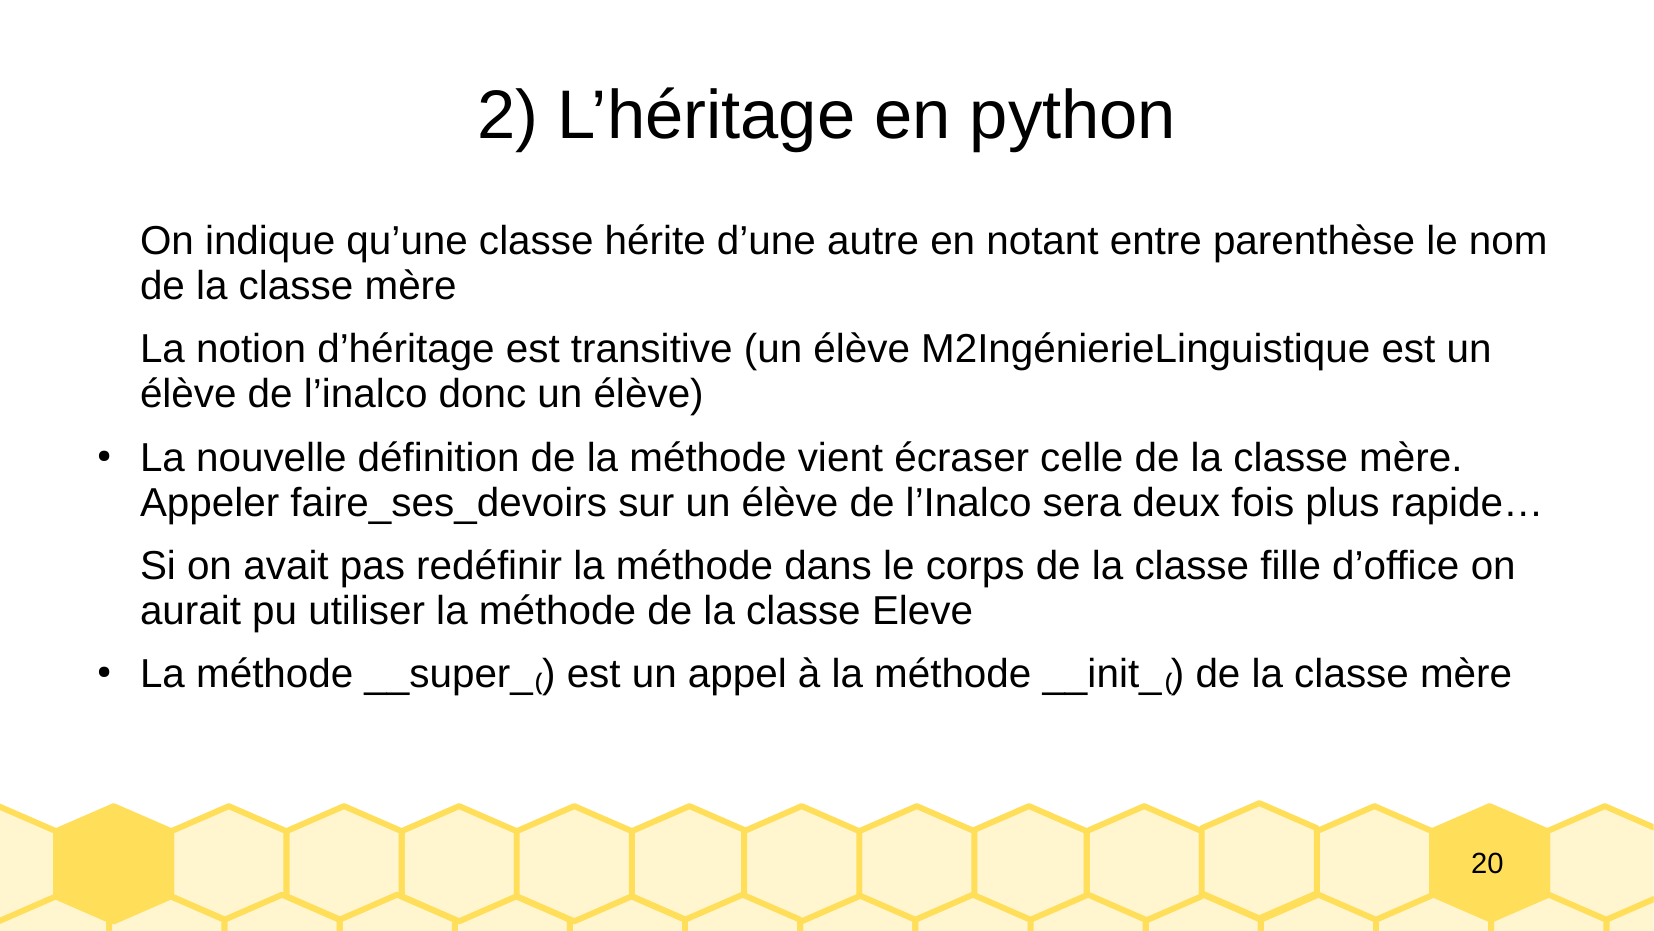

# 2) L’héritage en python
On indique qu’une classe hérite d’une autre en notant entre parenthèse le nom de la classe mère
La notion d’héritage est transitive (un élève M2IngénierieLinguistique est un élève de l’inalco donc un élève)
La nouvelle définition de la méthode vient écraser celle de la classe mère. Appeler faire_ses_devoirs sur un élève de l’Inalco sera deux fois plus rapide…
Si on avait pas redéfinir la méthode dans le corps de la classe fille d’office on aurait pu utiliser la méthode de la classe Eleve
La méthode __super_₍) est un appel à la méthode __init_₍) de la classe mère